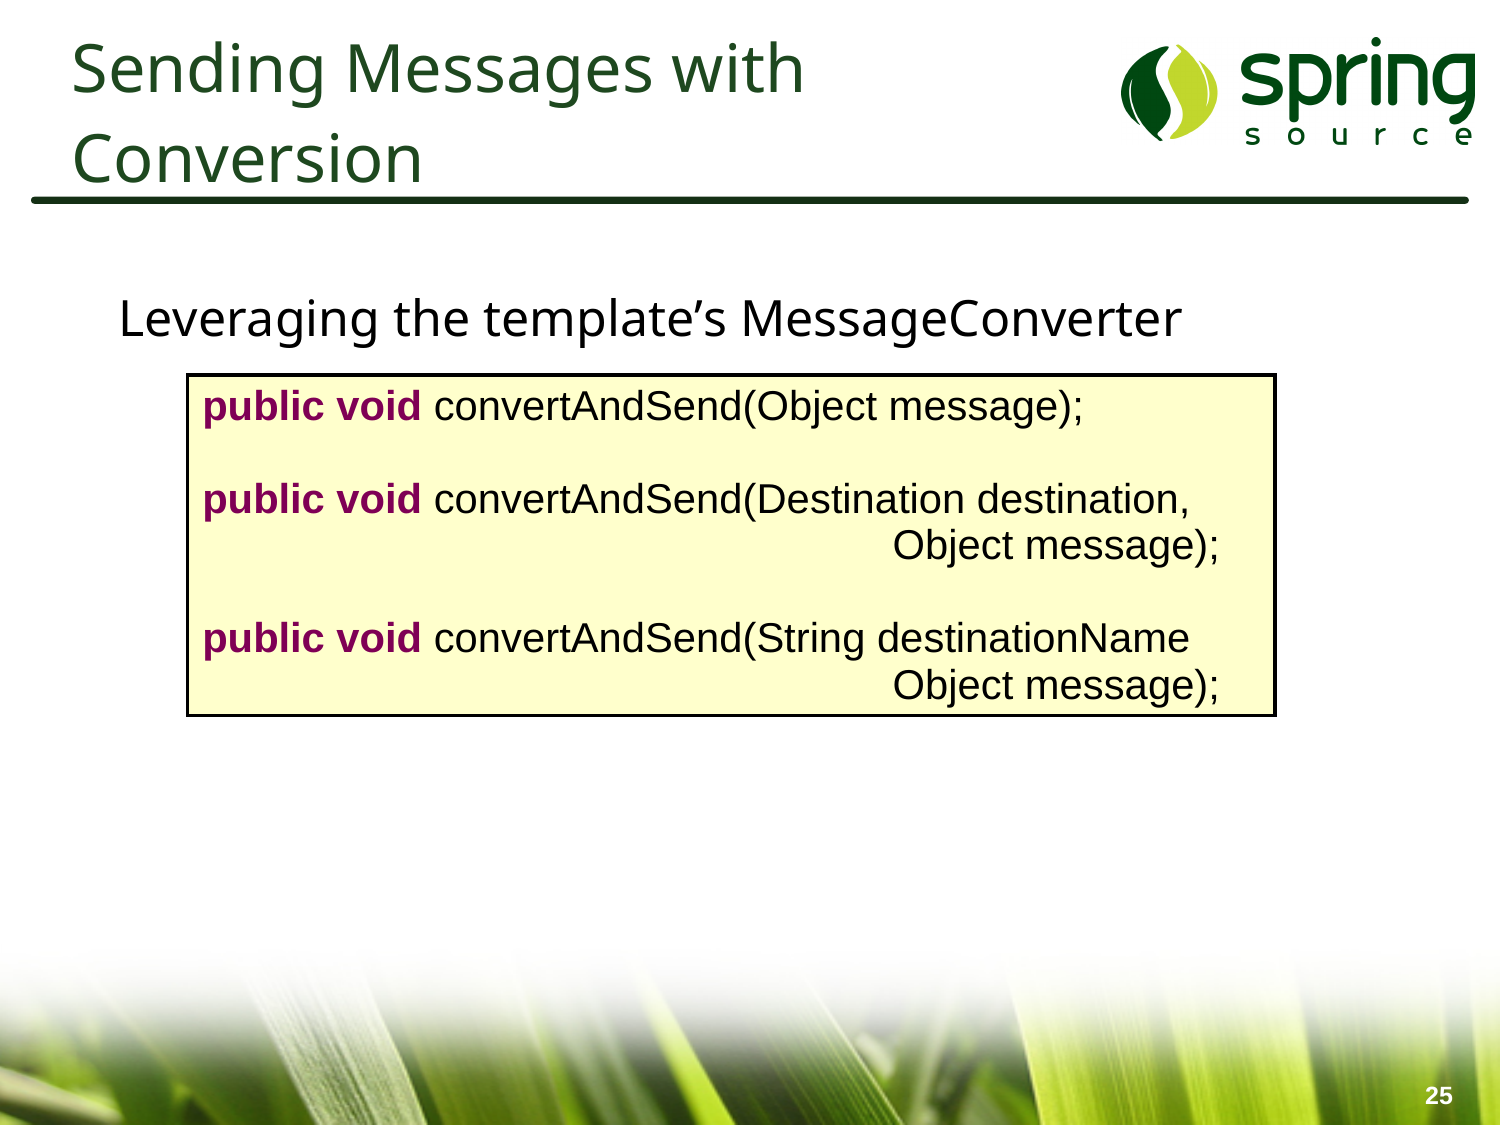

# Sending Messages with Conversion
Leveraging the template’s MessageConverter
public void convertAndSend(Object message);
public void convertAndSend(Destination destination,
	 Object message);
public void convertAndSend(String destinationName
	 Object message);